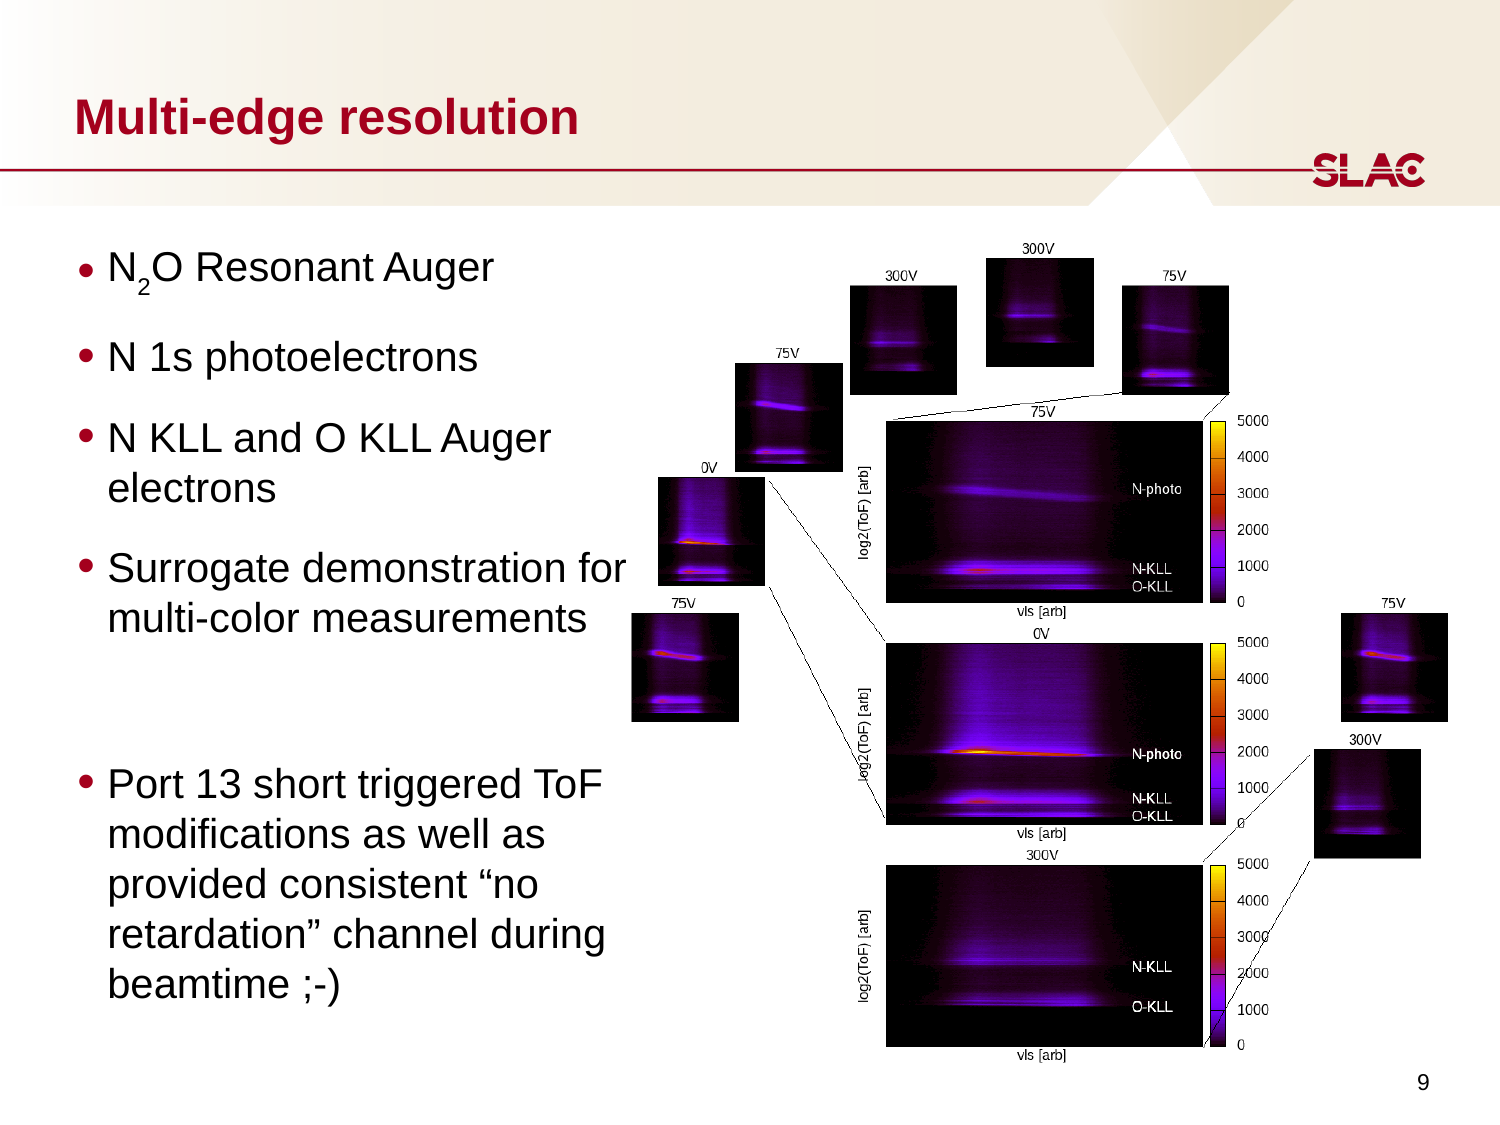

# Multi-edge resolution
N2O Resonant Auger
N 1s photoelectrons
N KLL and O KLL Auger electrons
Surrogate demonstration for multi-color measurements
Port 13 short triggered ToF modifications as well as provided consistent “no retardation” channel during beamtime ;-)